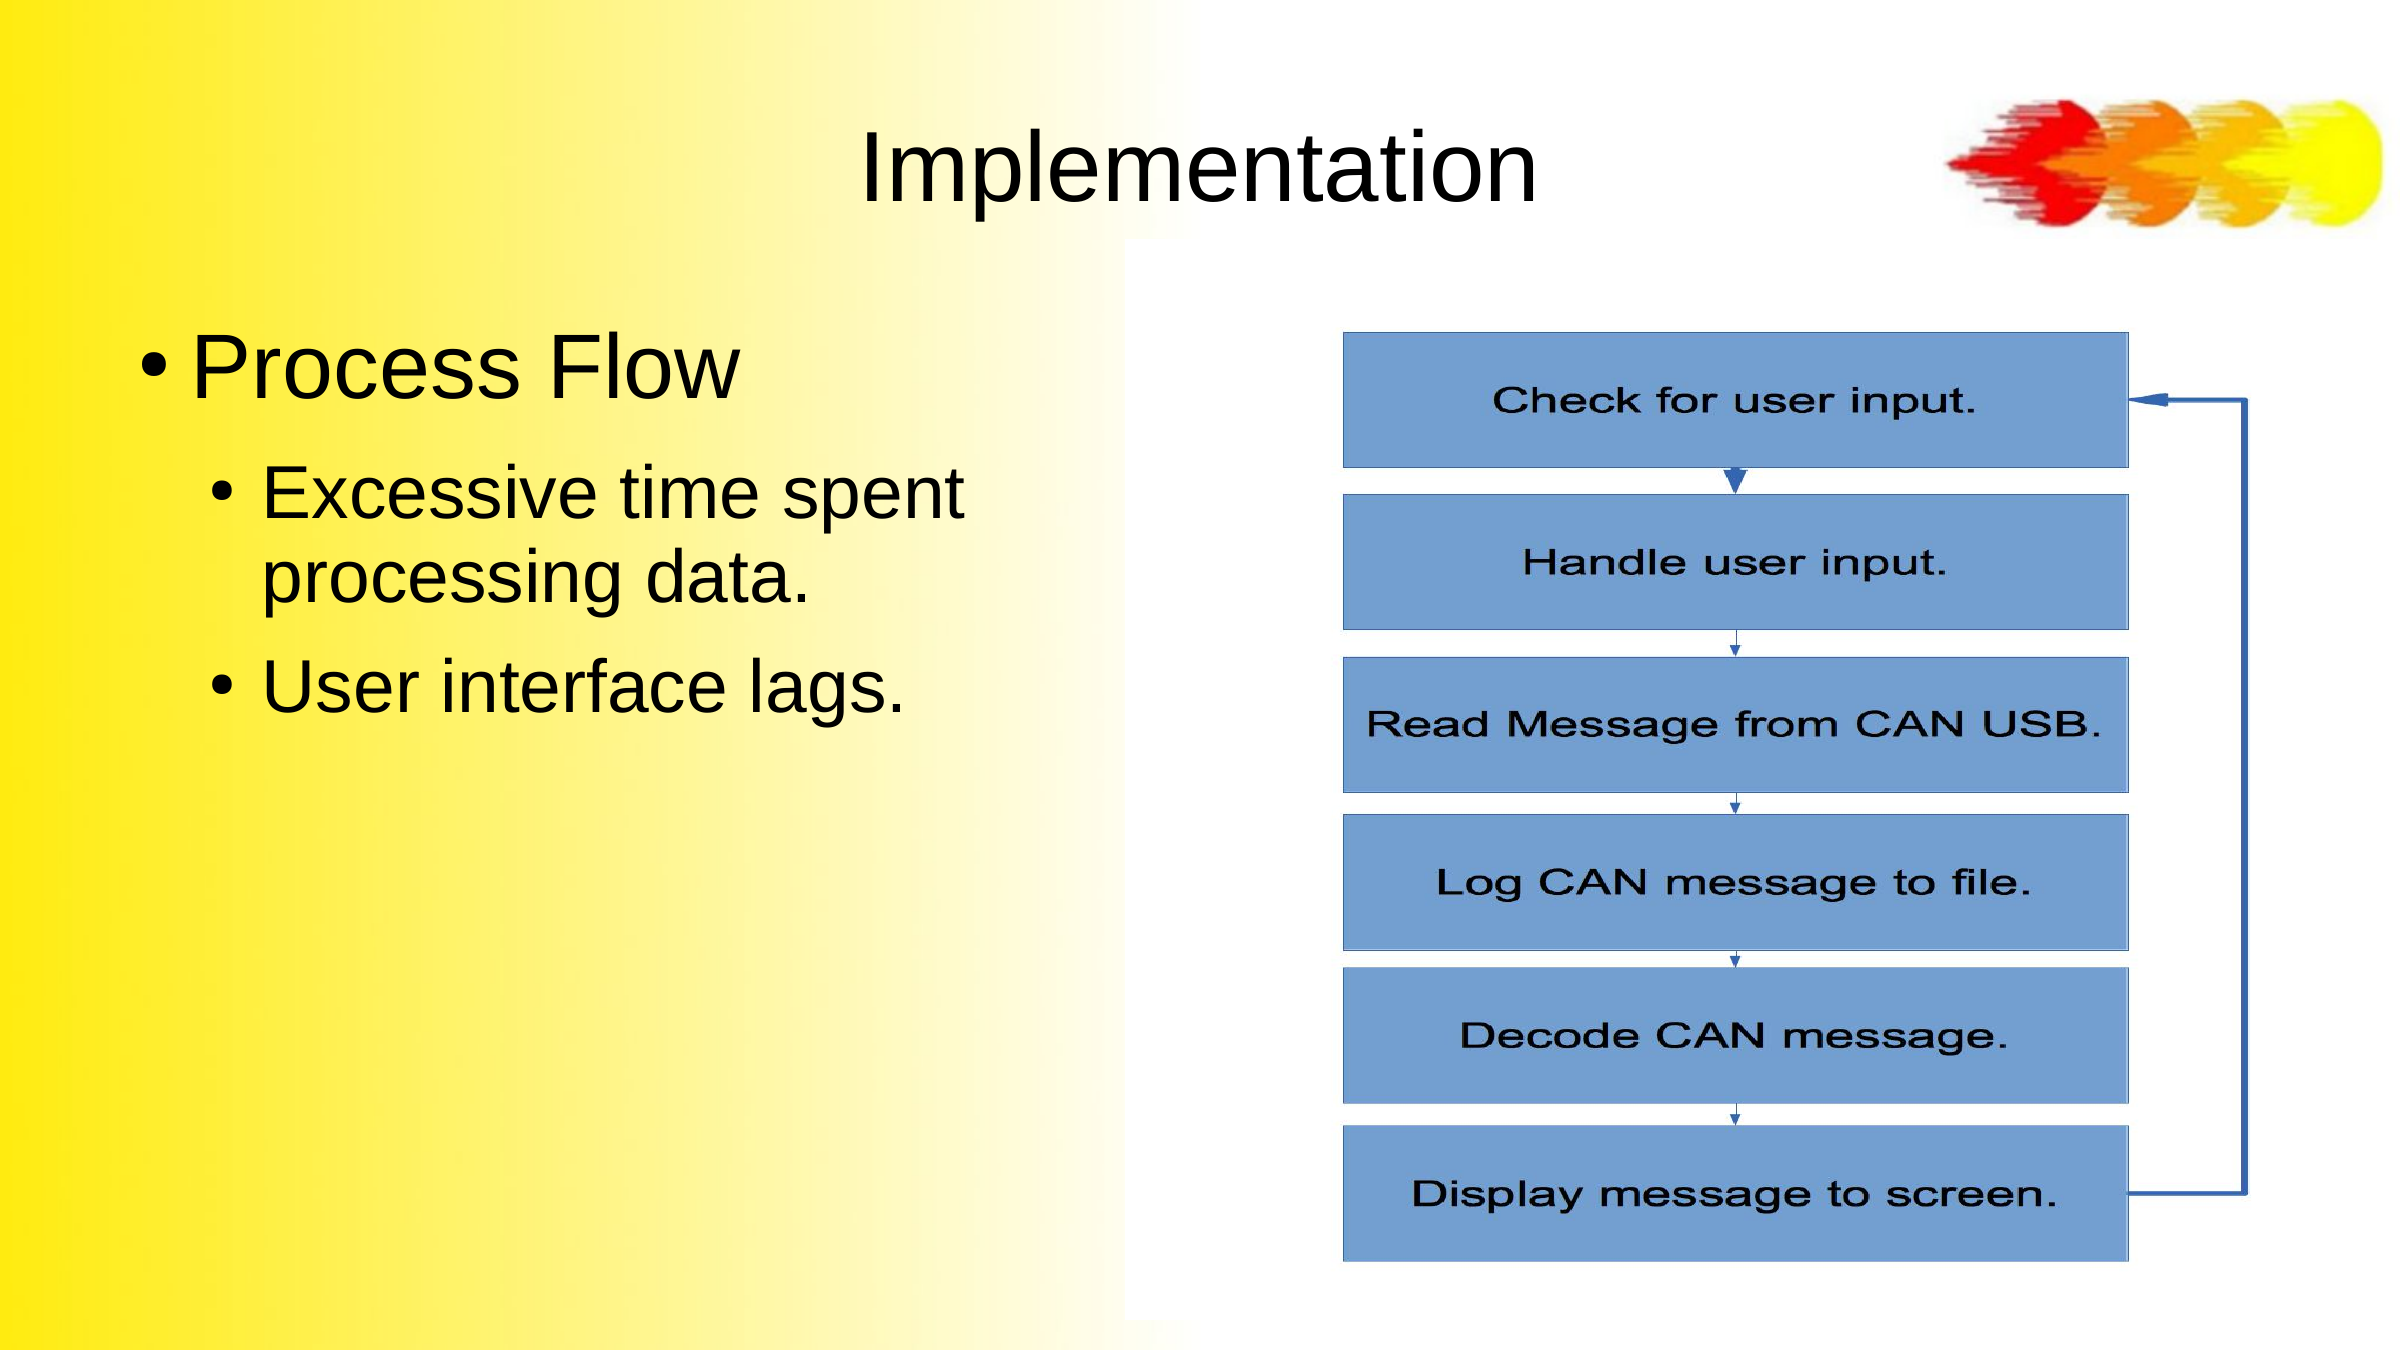

# Implementation
Process Flow
Excessive time spent processing data.
User interface lags.